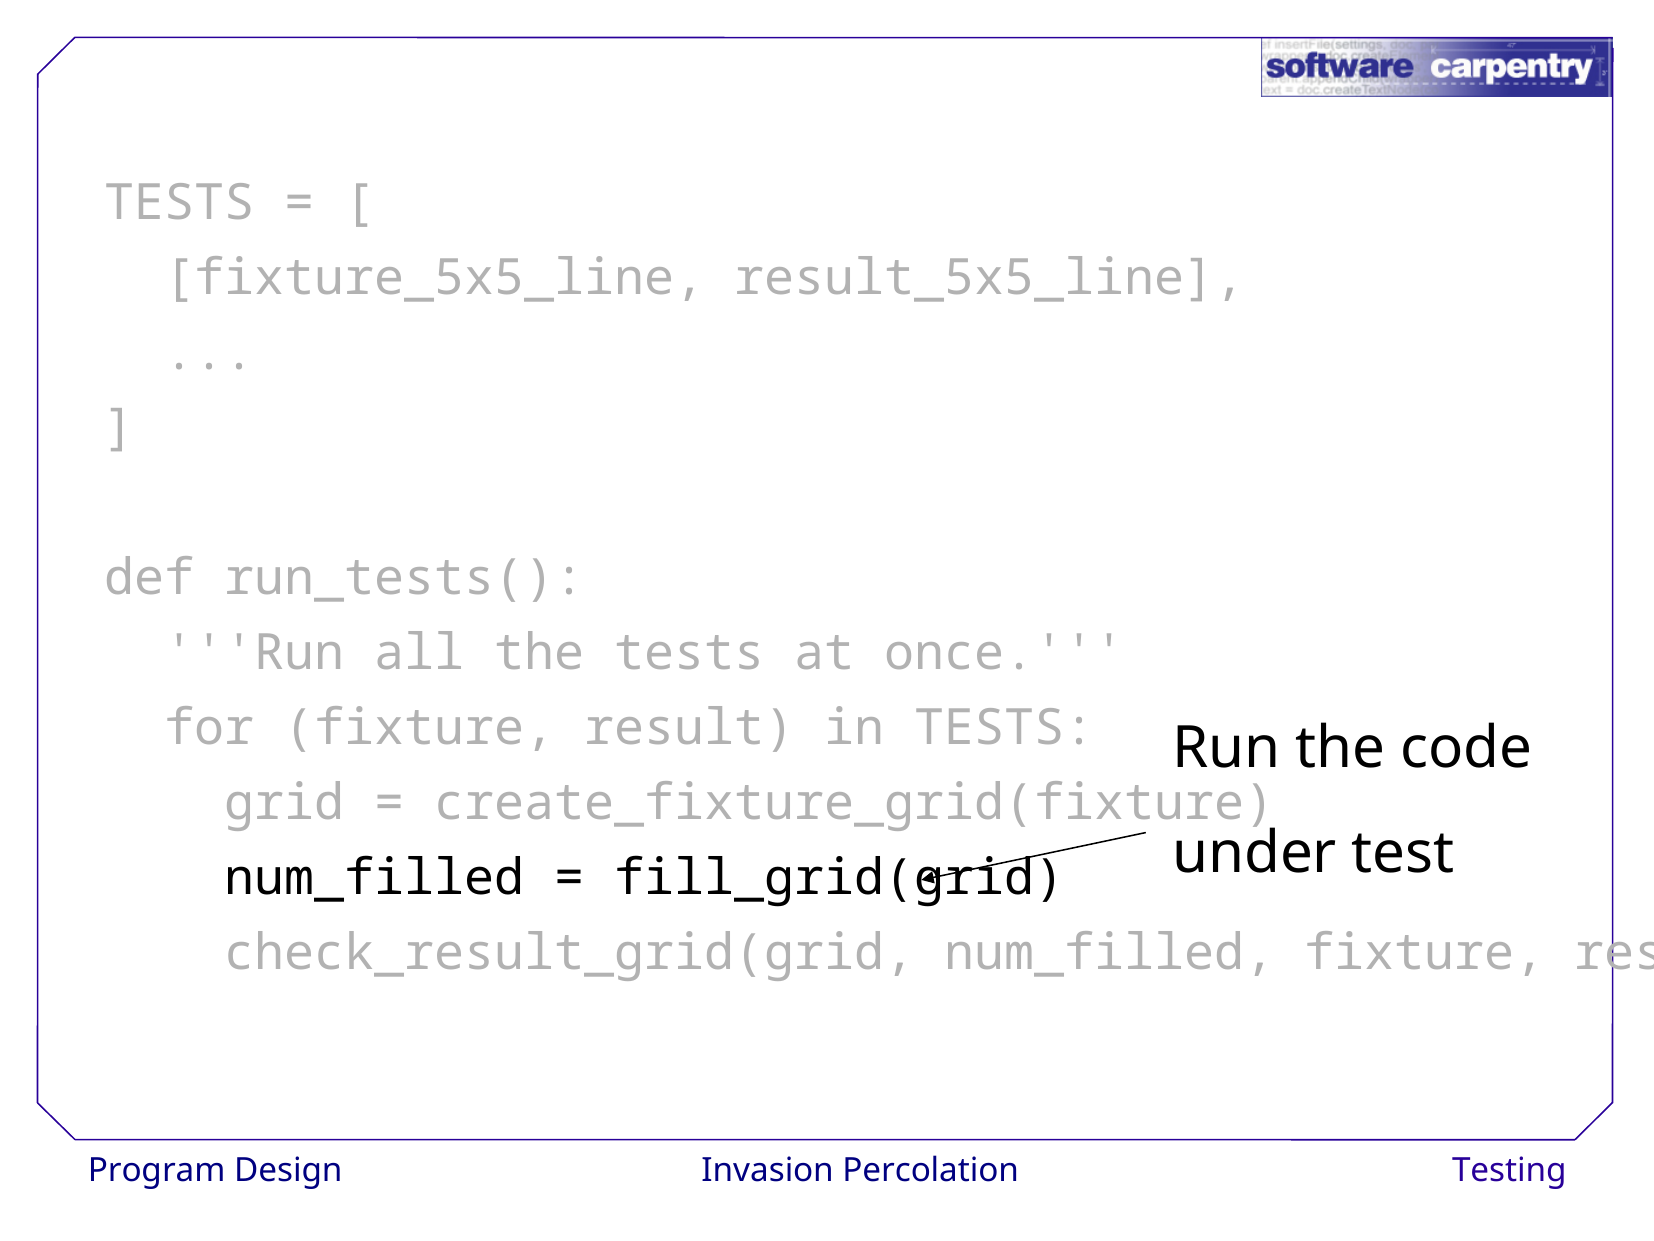

TESTS = [
 [fixture_5x5_line, result_5x5_line],
 ...
]
def run_tests():
 '''Run all the tests at once.'''
 for (fixture, result) in TESTS:
 grid = create_fixture_grid(fixture)
 num_filled = fill_grid(grid)
 check_result_grid(grid, num_filled, fixture, result)
Run the code
under test